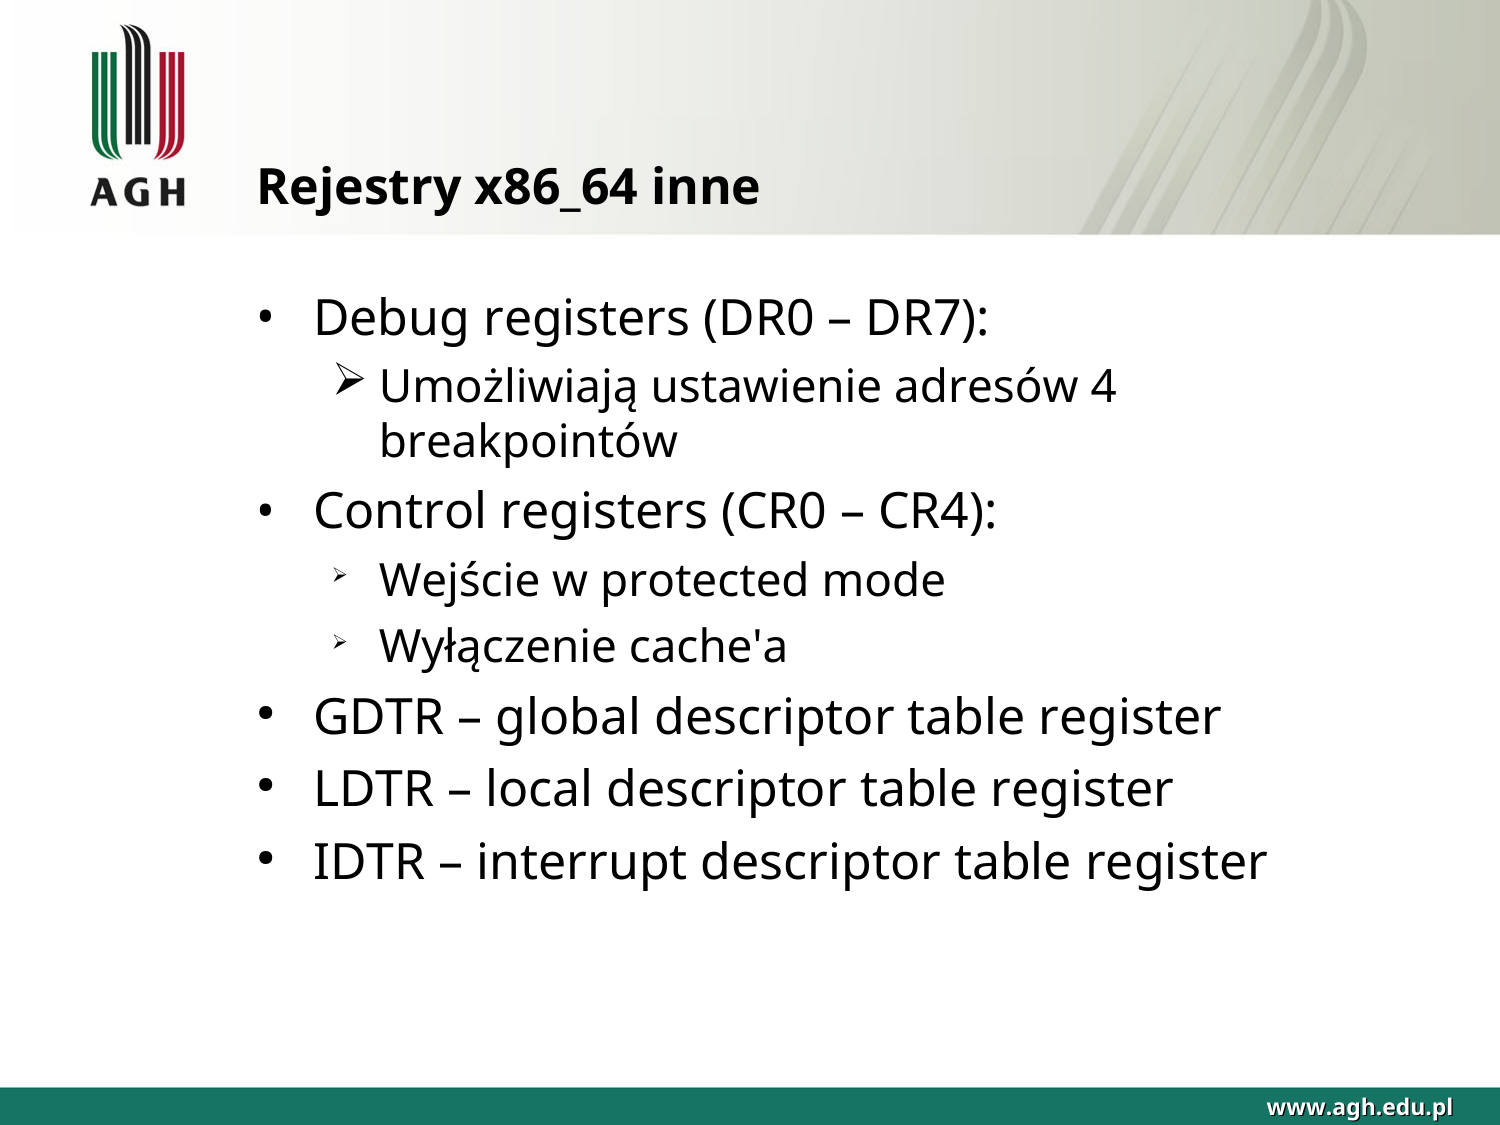

# Rejestry x86_64 inne
Debug registers (DR0 – DR7):
Umożliwiają ustawienie adresów 4 breakpointów
Control registers (CR0 – CR4):
Wejście w protected mode
Wyłączenie cache'a
GDTR – global descriptor table register
LDTR – local descriptor table register
IDTR – interrupt descriptor table register
www.agh.edu.pl